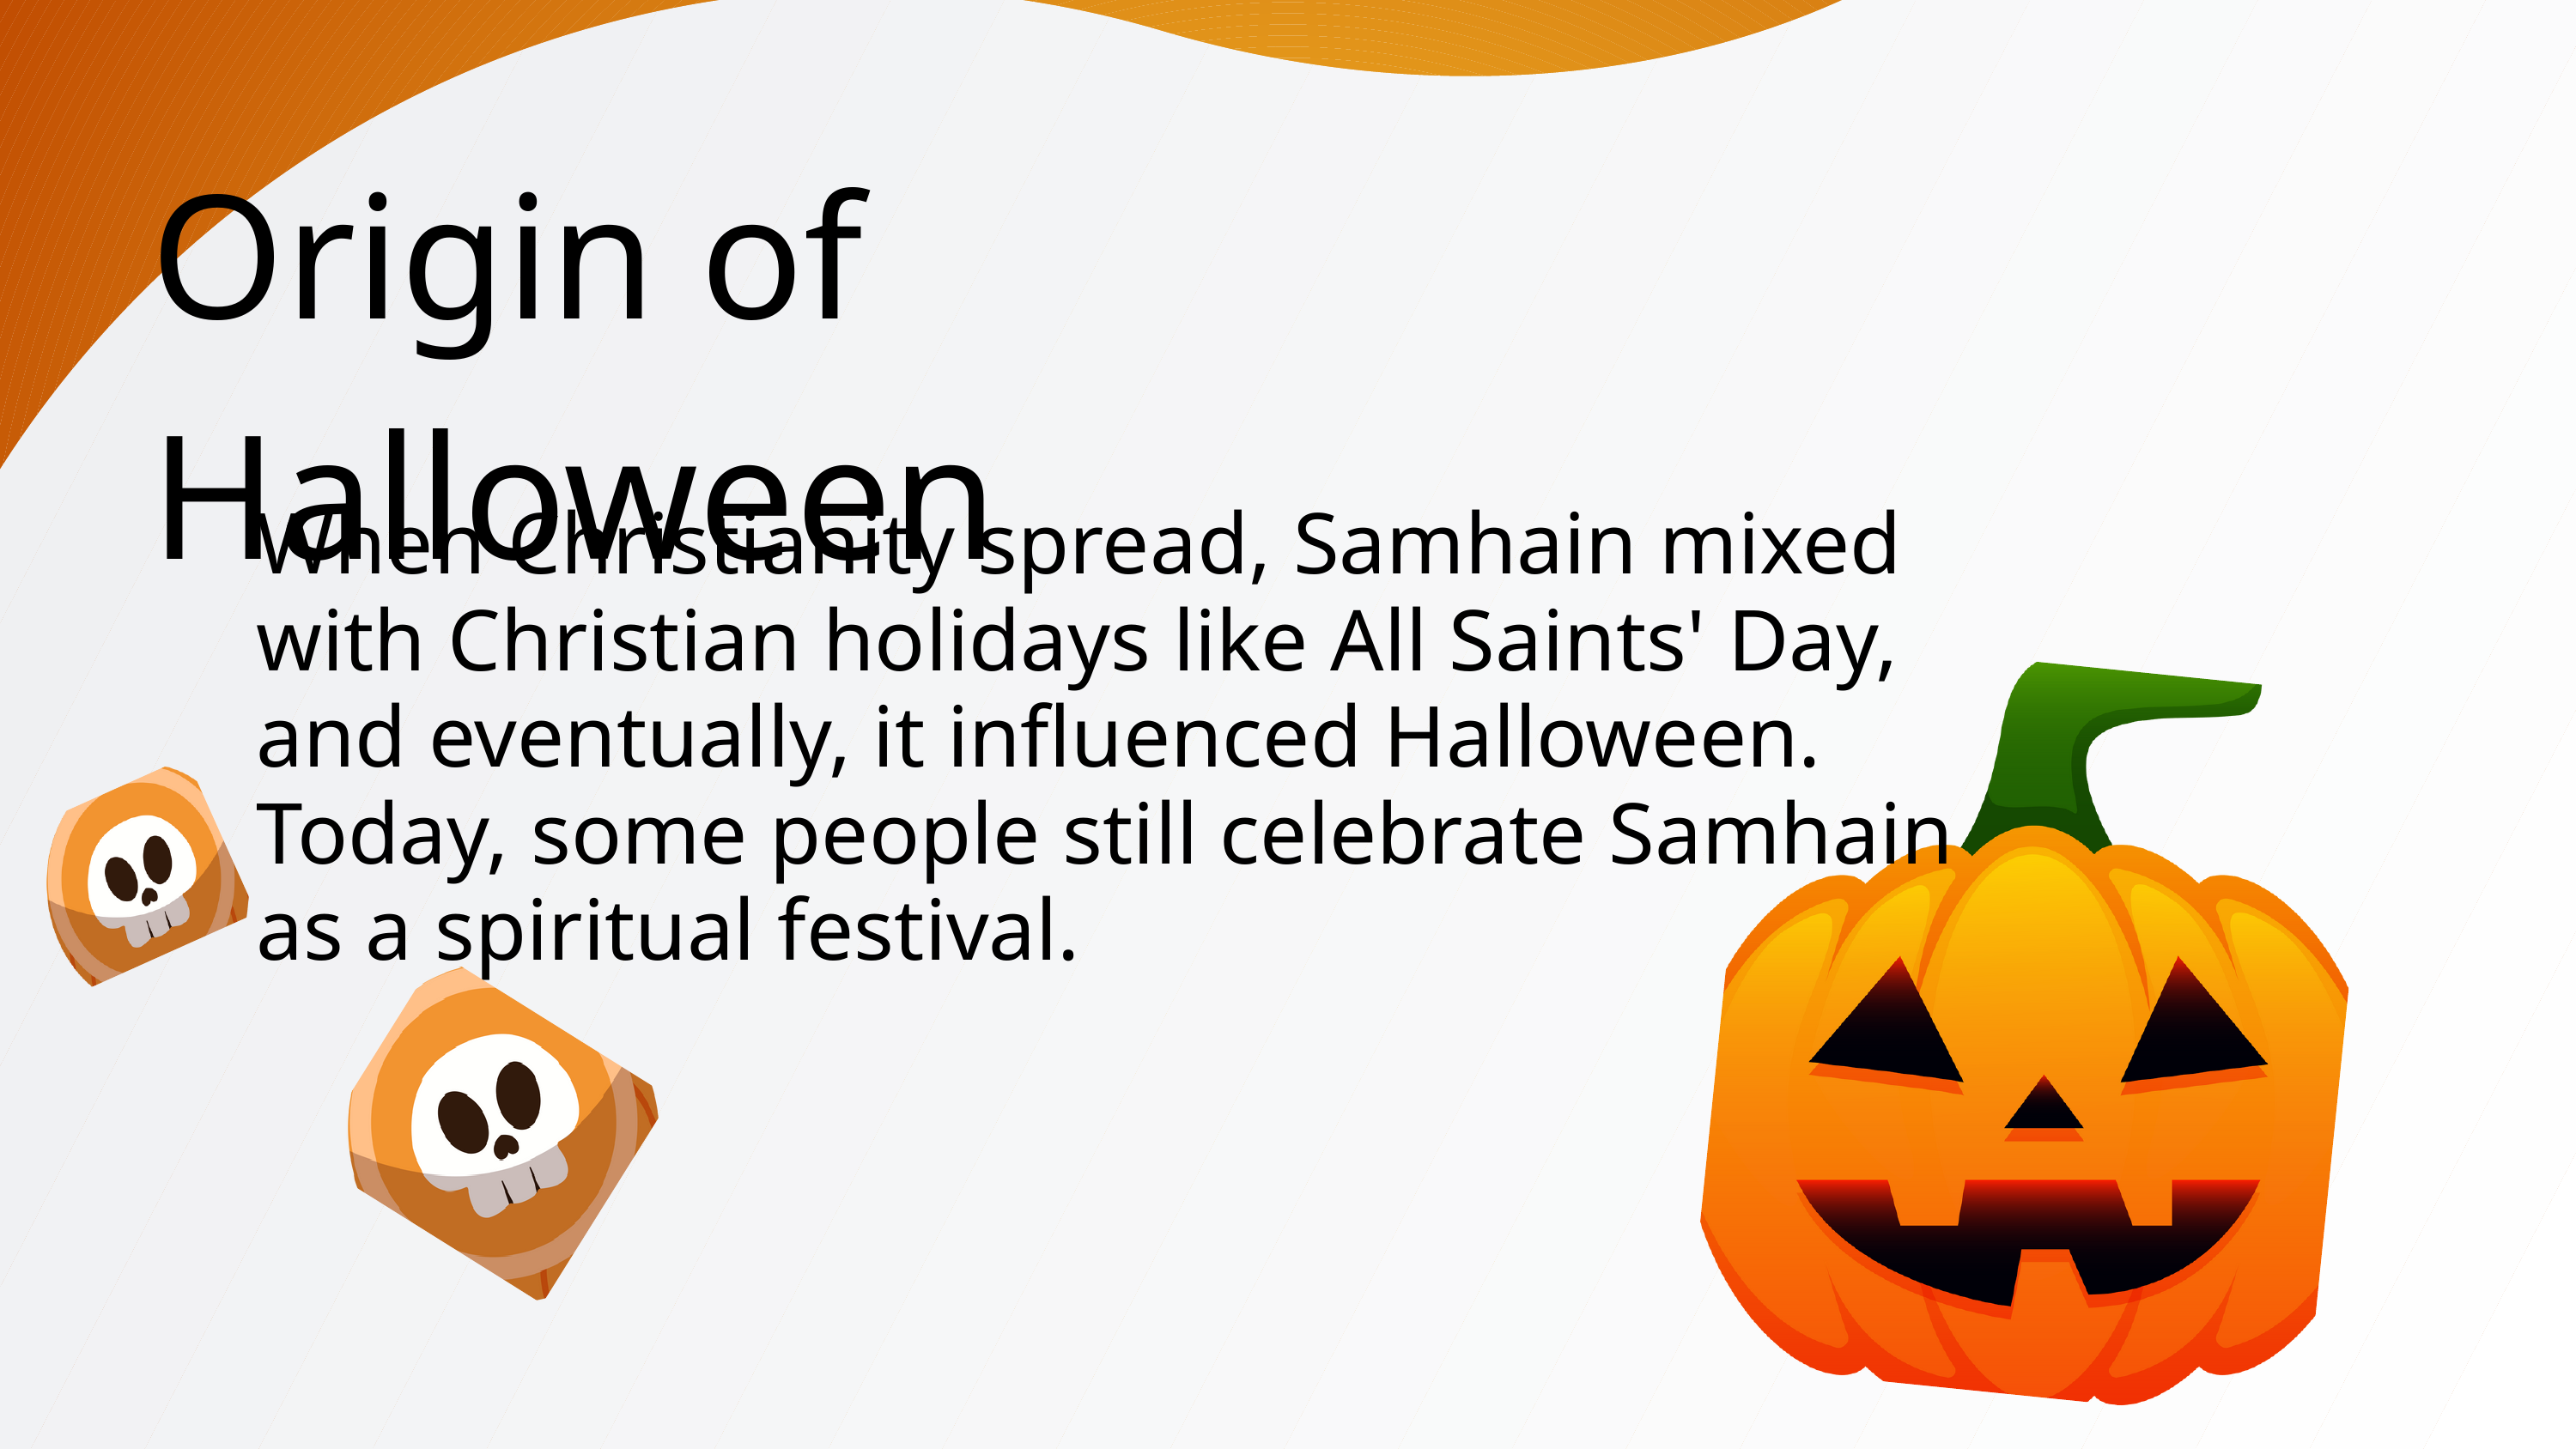

Origin of Halloween
When Christianity spread, Samhain mixed with Christian holidays like All Saints' Day, and eventually, it influenced Halloween. Today, some people still celebrate Samhain as a spiritual festival.